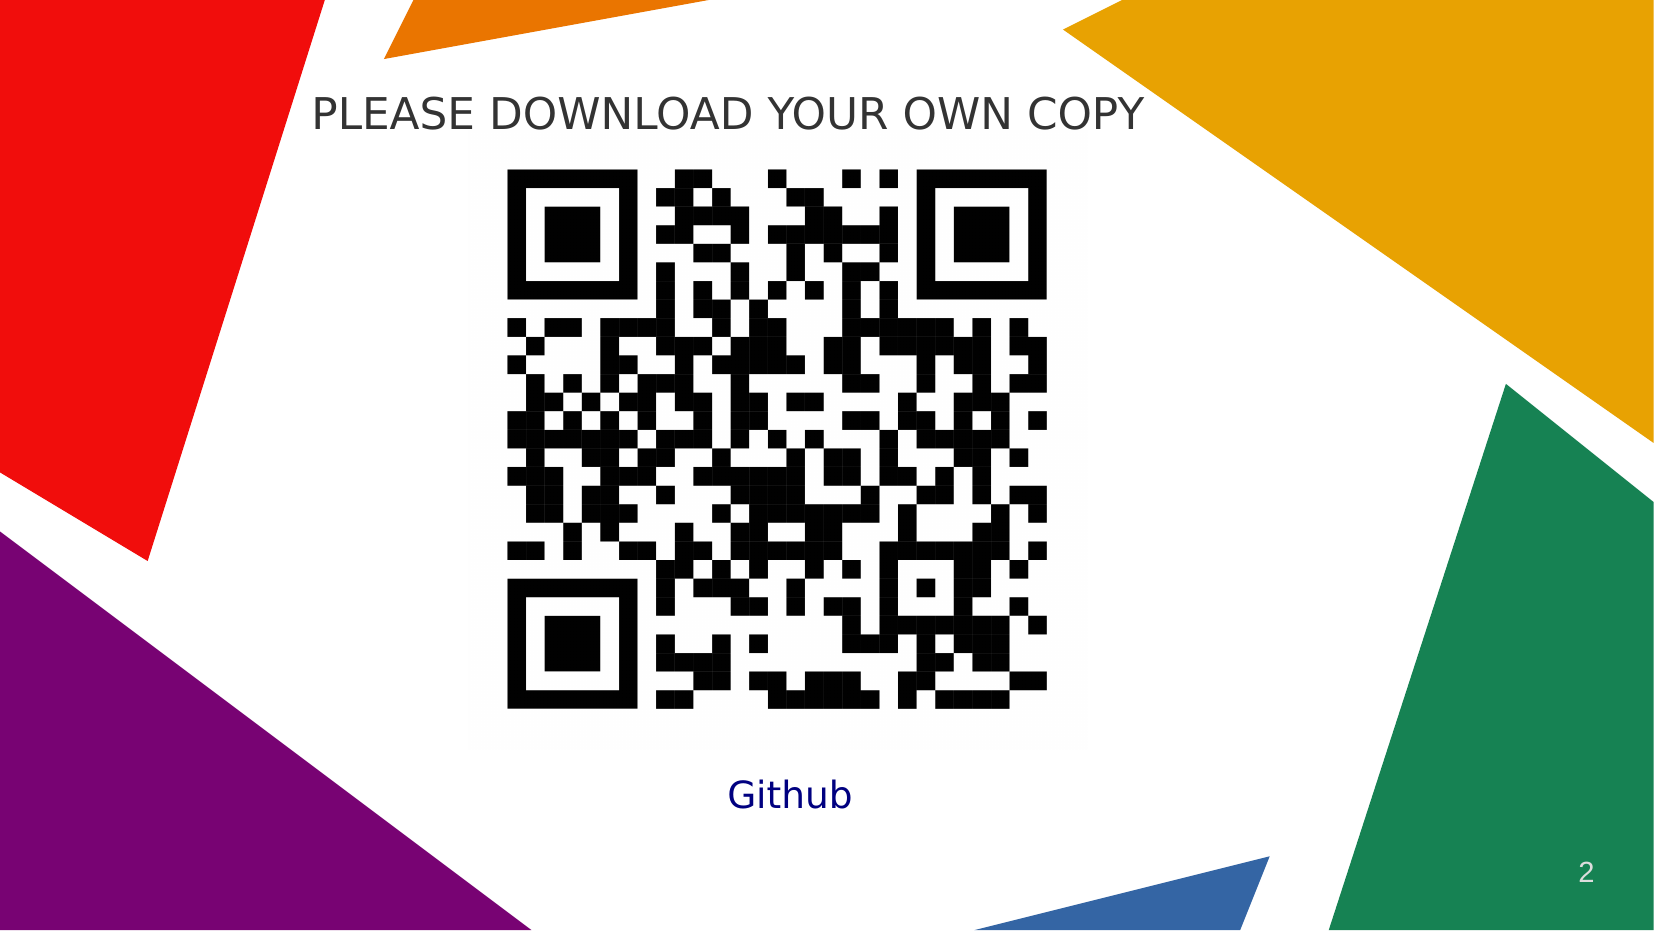

# PLEASE DOWNLOAD YOUR OWN COPY
Github
2